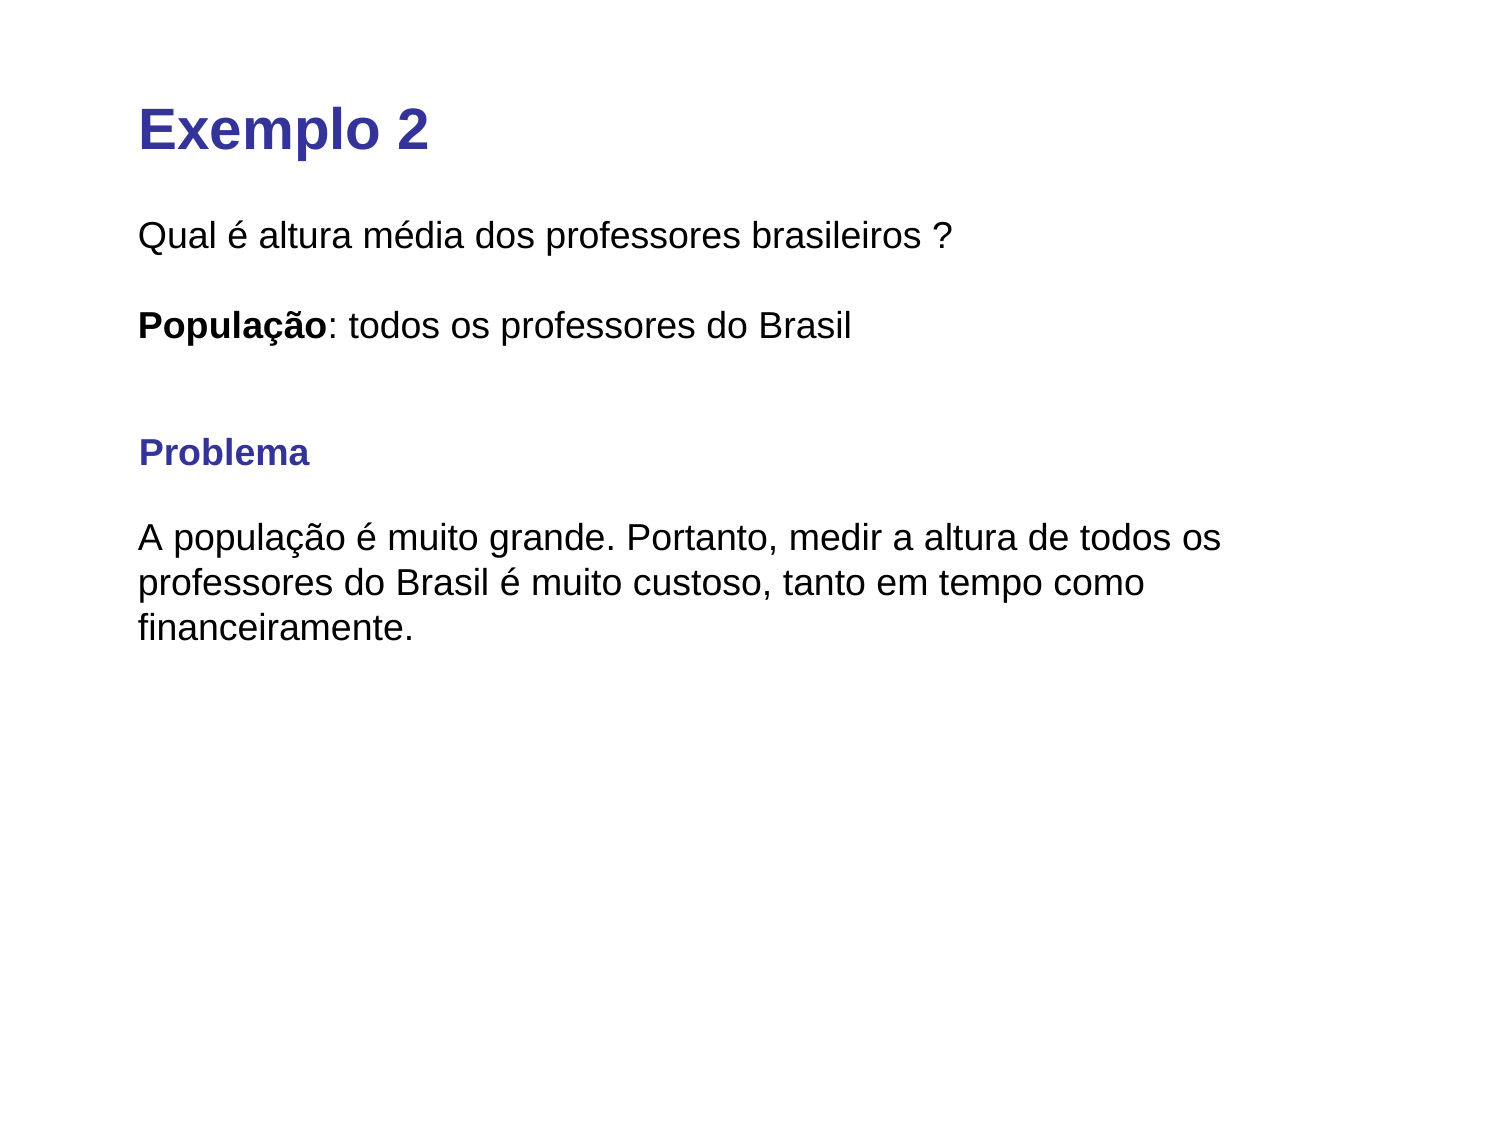

Exemplo 2
Qual é altura média dos professores brasileiros ?
População: todos os professores do Brasil
Problema
A população é muito grande. Portanto, medir a altura de todos os professores do Brasil é muito custoso, tanto em tempo como financeiramente.